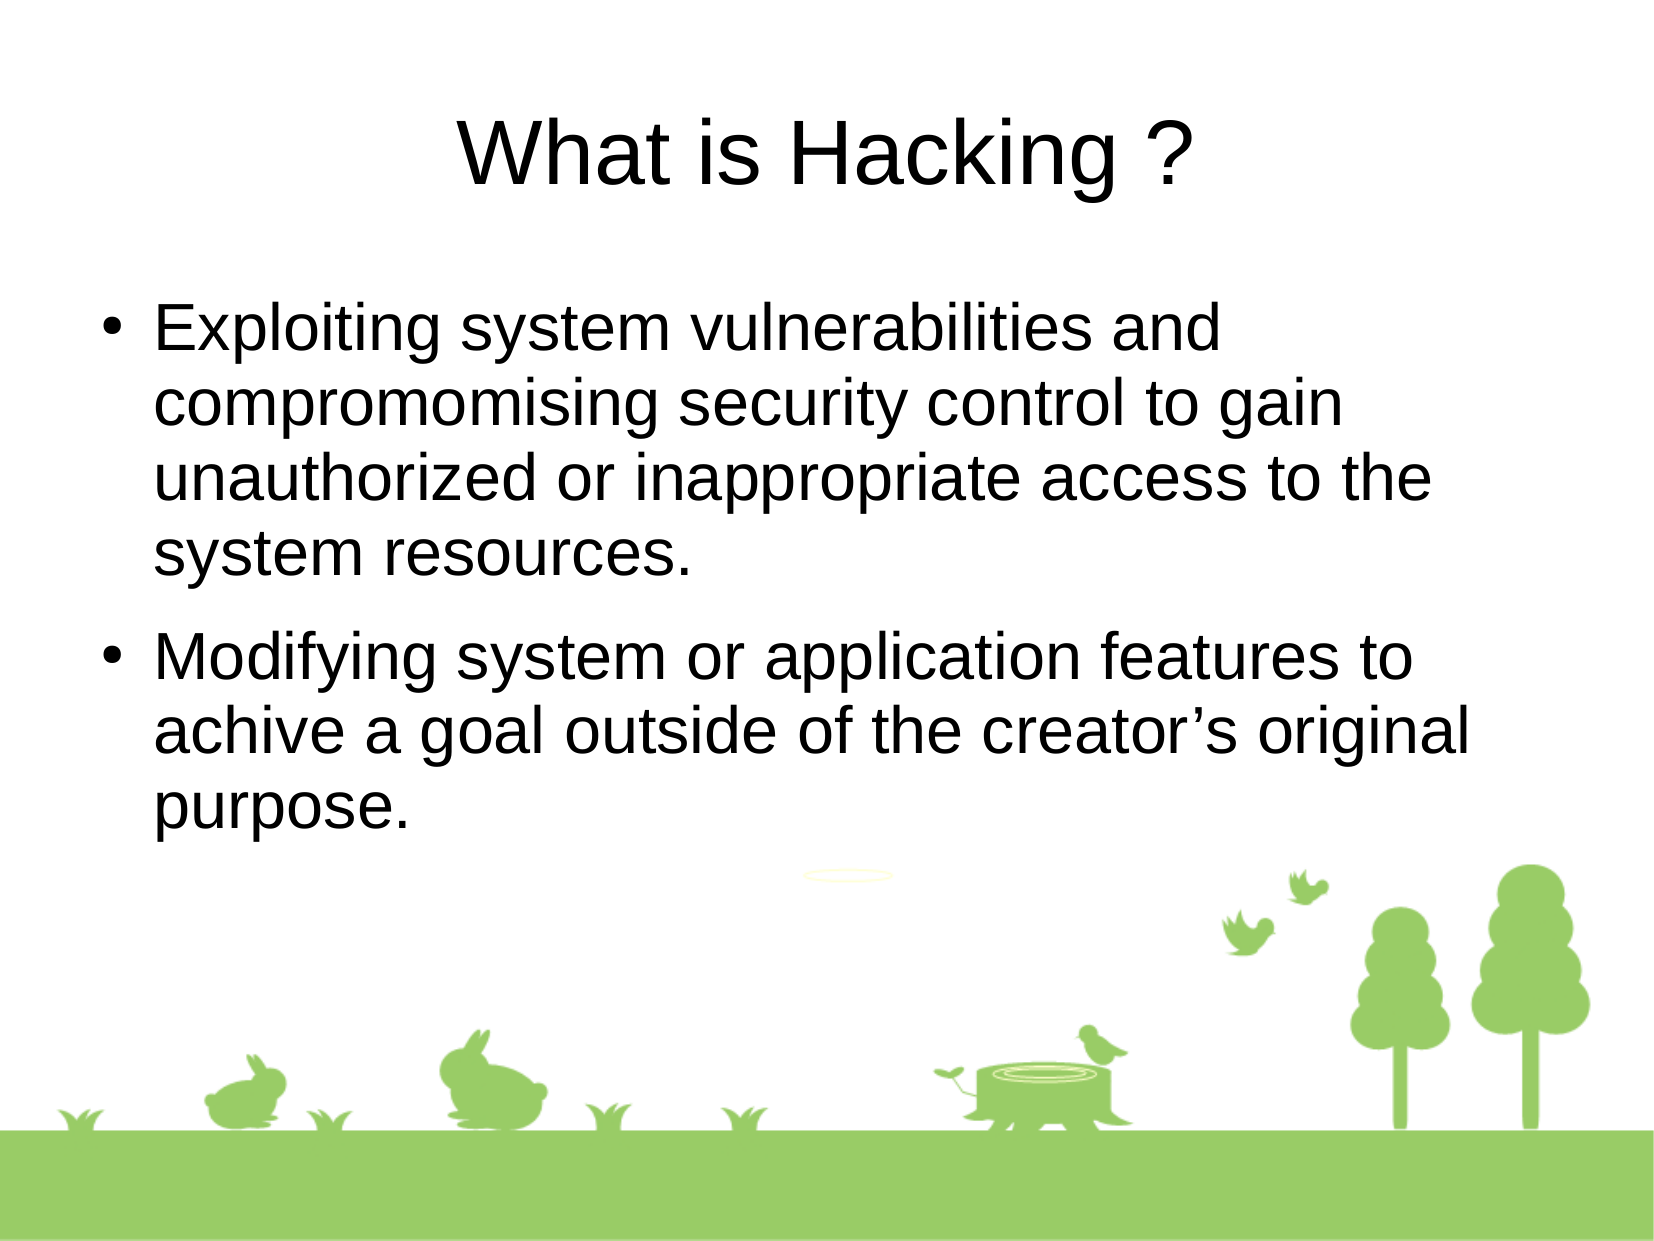

# What is Hacking ?
Exploiting system vulnerabilities and compromomising security control to gain unauthorized or inappropriate access to the system resources.
Modifying system or application features to achive a goal outside of the creator’s original purpose.